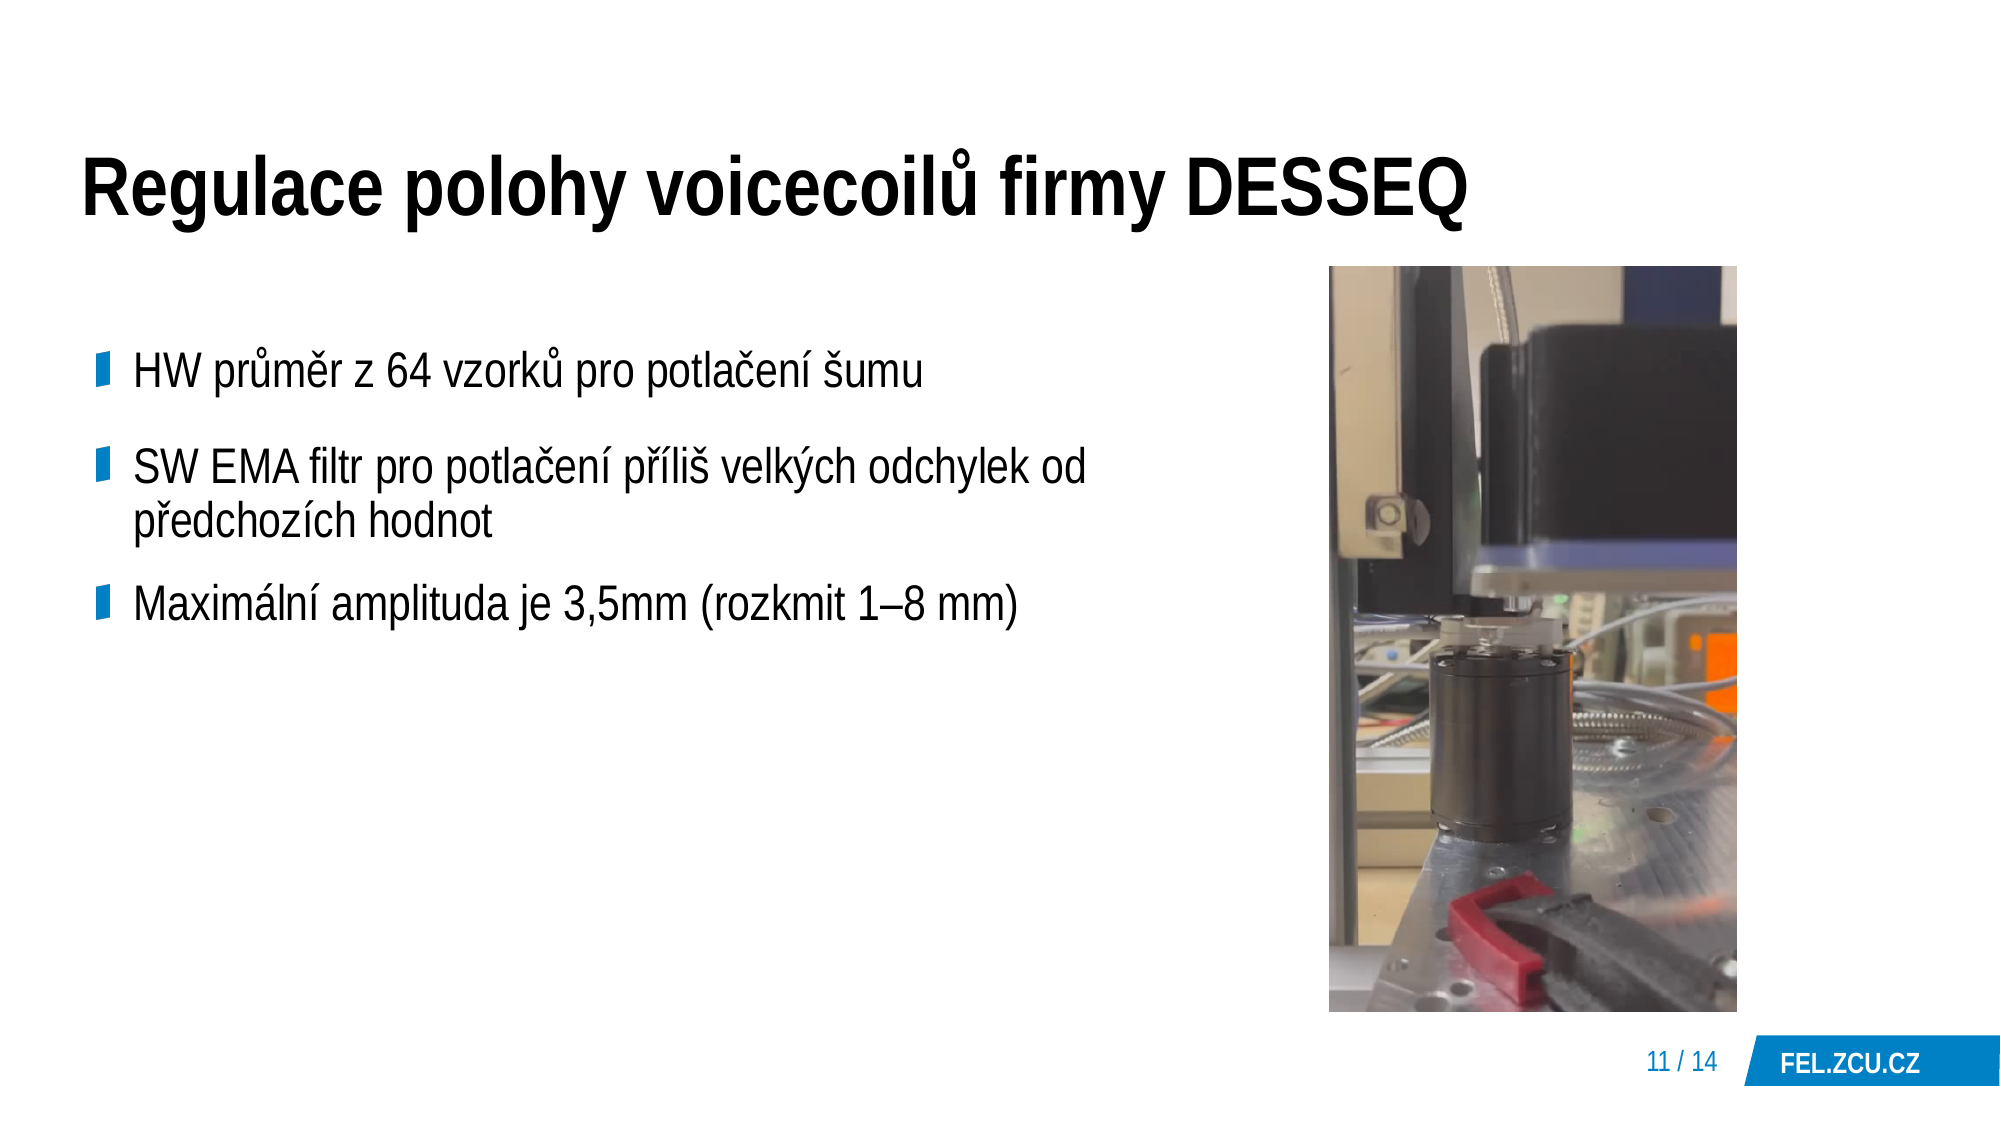

# Regulace polohy voicecoilů firmy DESSEQ
HW průměr z 64 vzorků pro potlačení šumu
SW EMA filtr pro potlačení příliš velkých odchylek od předchozích hodnot
Maximální amplituda je 3,5mm (rozkmit 1–8 mm)